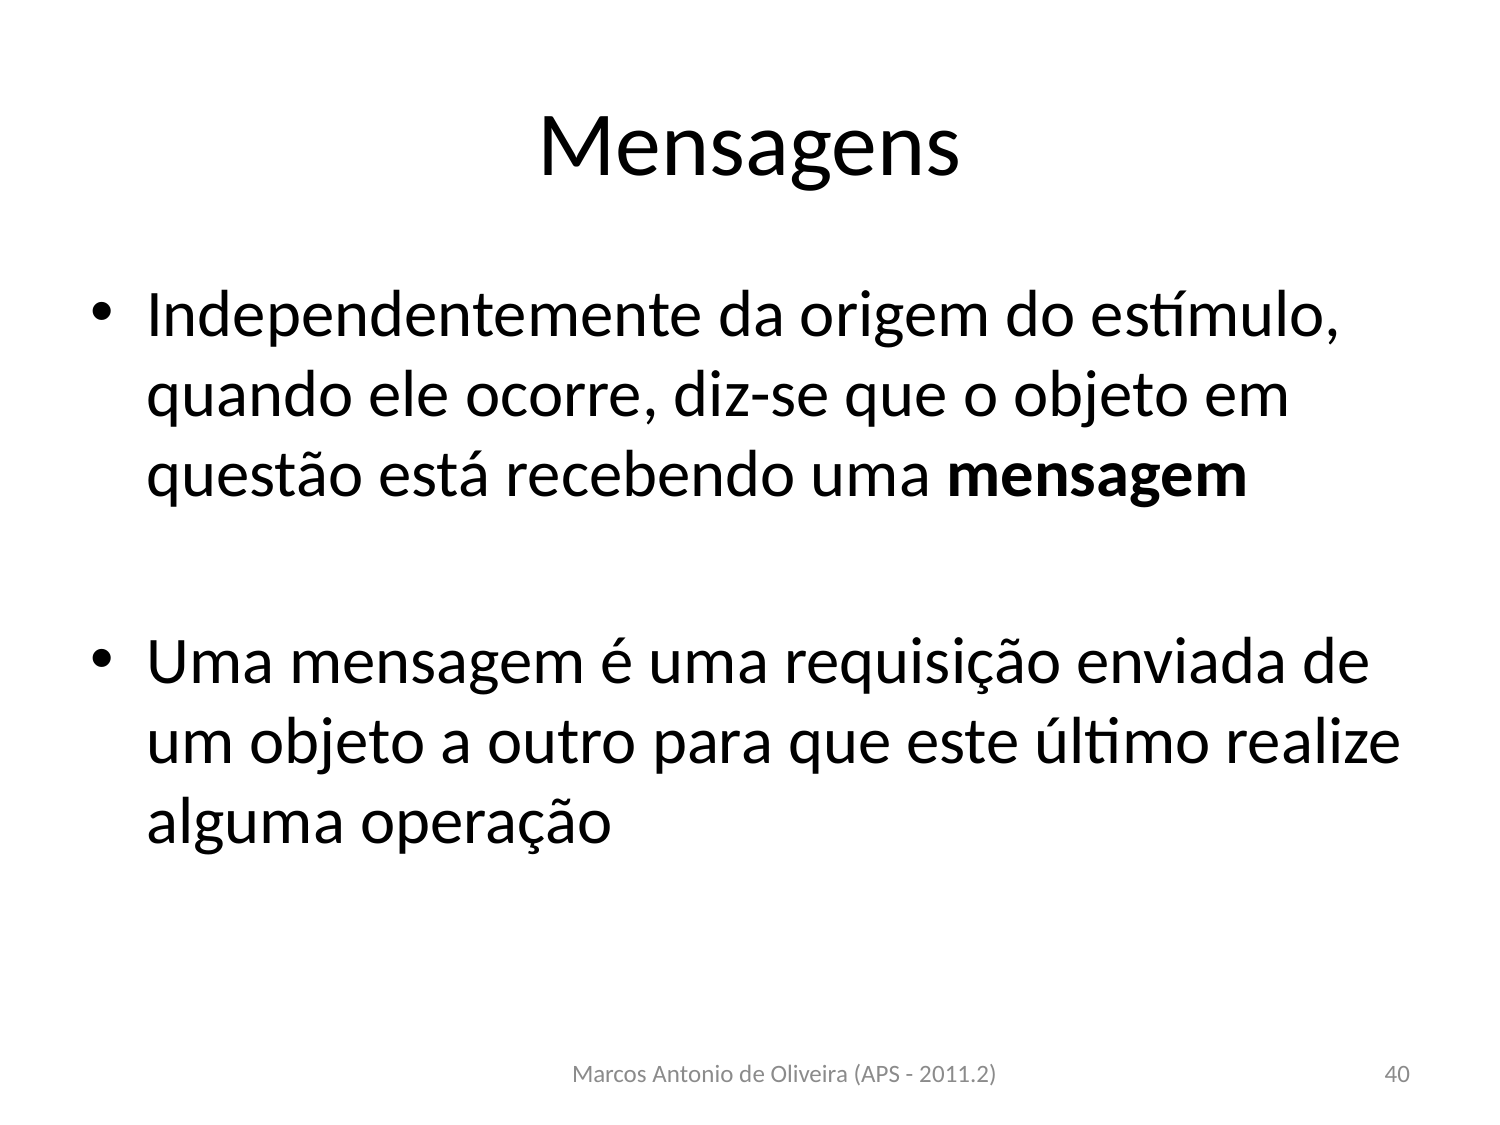

# Mensagens
Independentemente da origem do estímulo, quando ele ocorre, diz-se que o objeto em questão está recebendo uma mensagem
Uma mensagem é uma requisição enviada de um objeto a outro para que este último realize alguma operação
Marcos Antonio de Oliveira (APS - 2011.2)